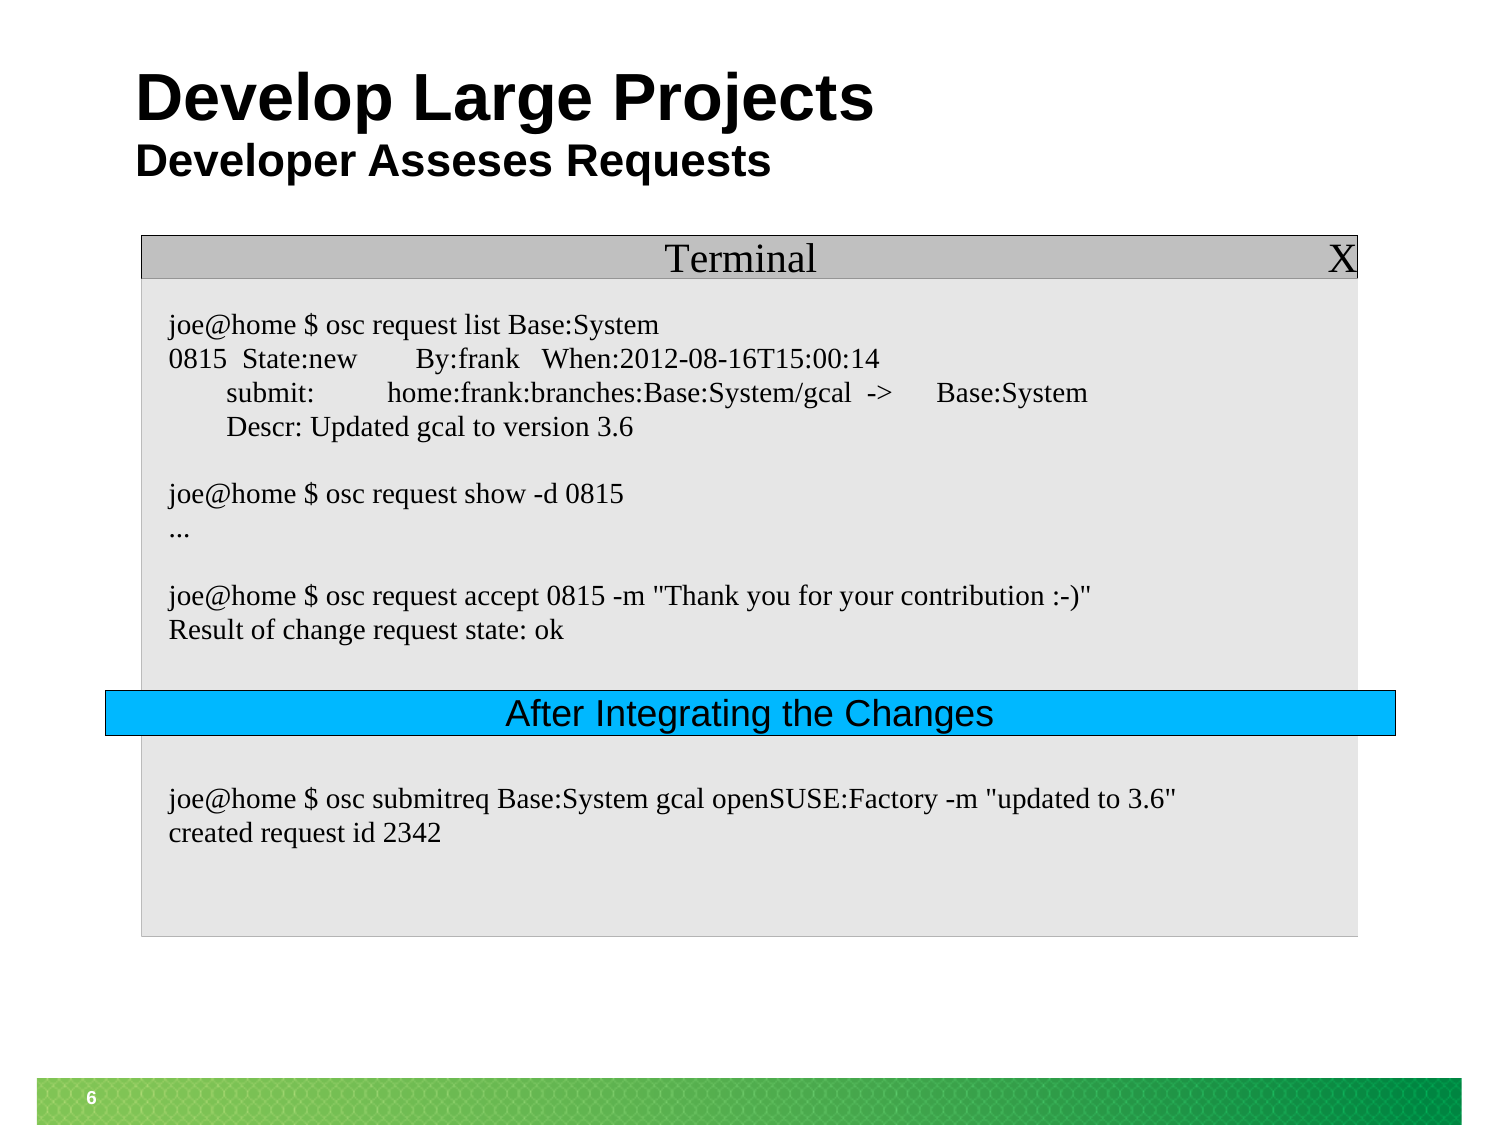

# Develop Large Projects Developer Asseses Requests
Terminal 							X
Terminal 							X
you@laptop $
joe@home $ osc request list Base:System
0815 State:new By:frank When:2012-08-16T15:00:14
 submit: home:frank:branches:Base:System/gcal -> Base:System
 Descr: Updated gcal to version 3.6
joe@home $ osc request show -d 0815
...
joe@home $ osc request accept 0815 -m "Thank you for your contribution :-)"
Result of change request state: ok
joe@home $ osc submitreq Base:System gcal openSUSE:Factory -m "updated to 3.6"
created request id 2342
After Integrating the Changes